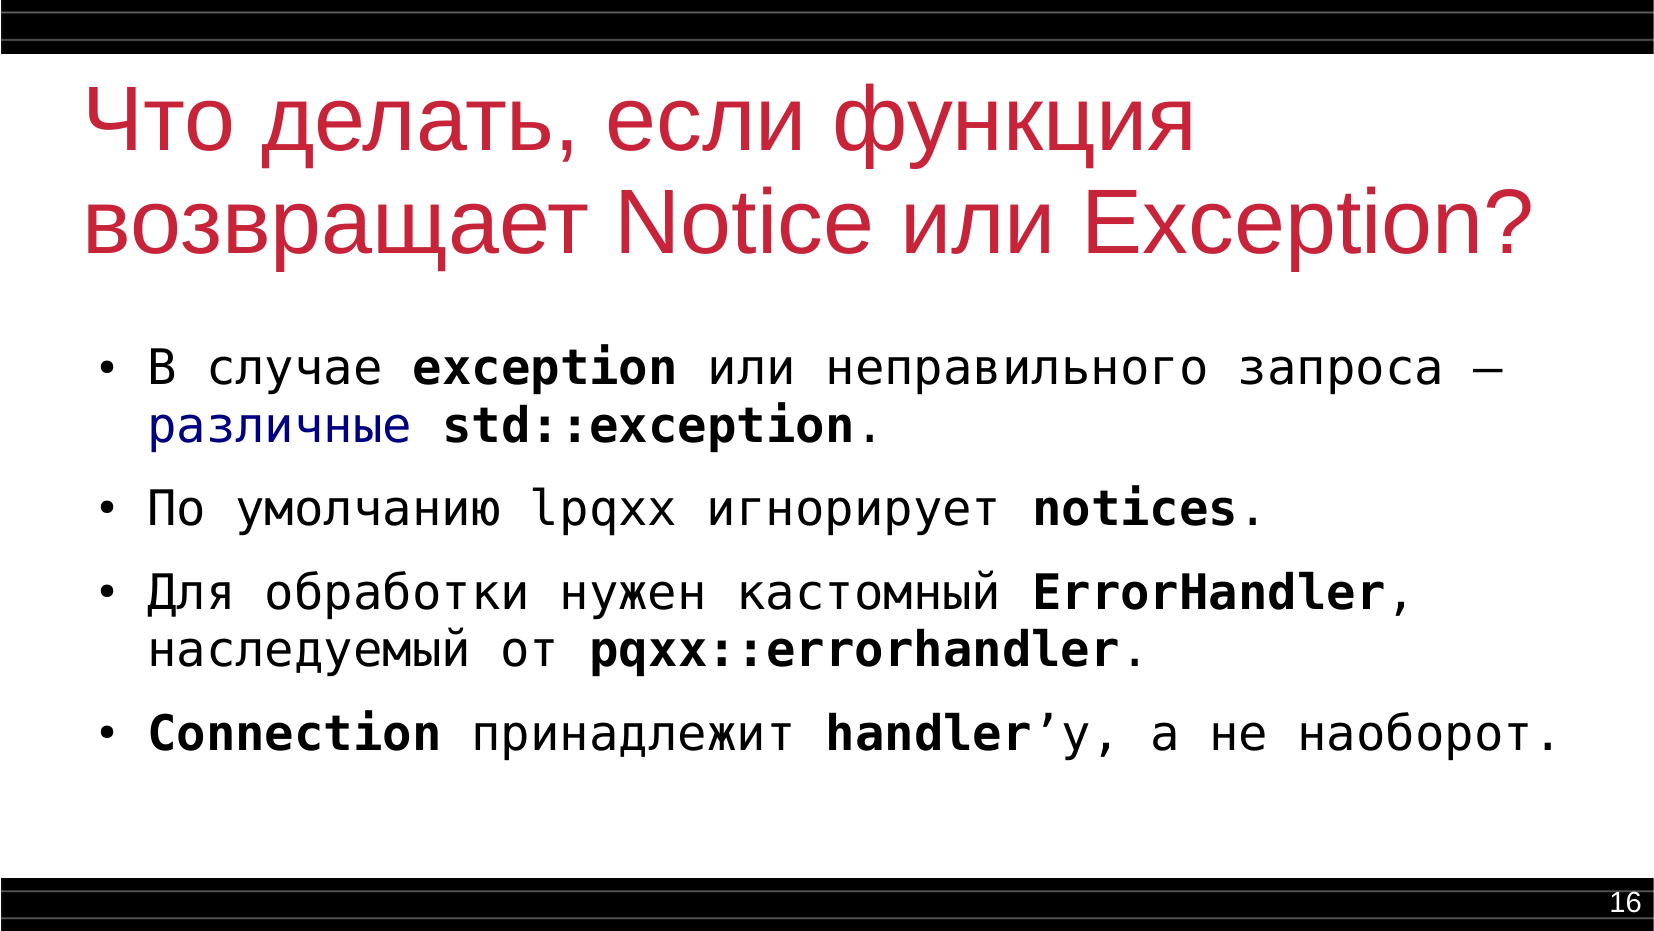

# Что делать, если функция возвращает Notice или Exception?
В случае exception или неправильного запроса — различные std::exception.
По умолчанию lpqxx игнорирует notices.
Для обработки нужен кастомный ErrorHandler, наследуемый от pqxx::errorhandler.
Connection принадлежит handler’у, а не наоборот.